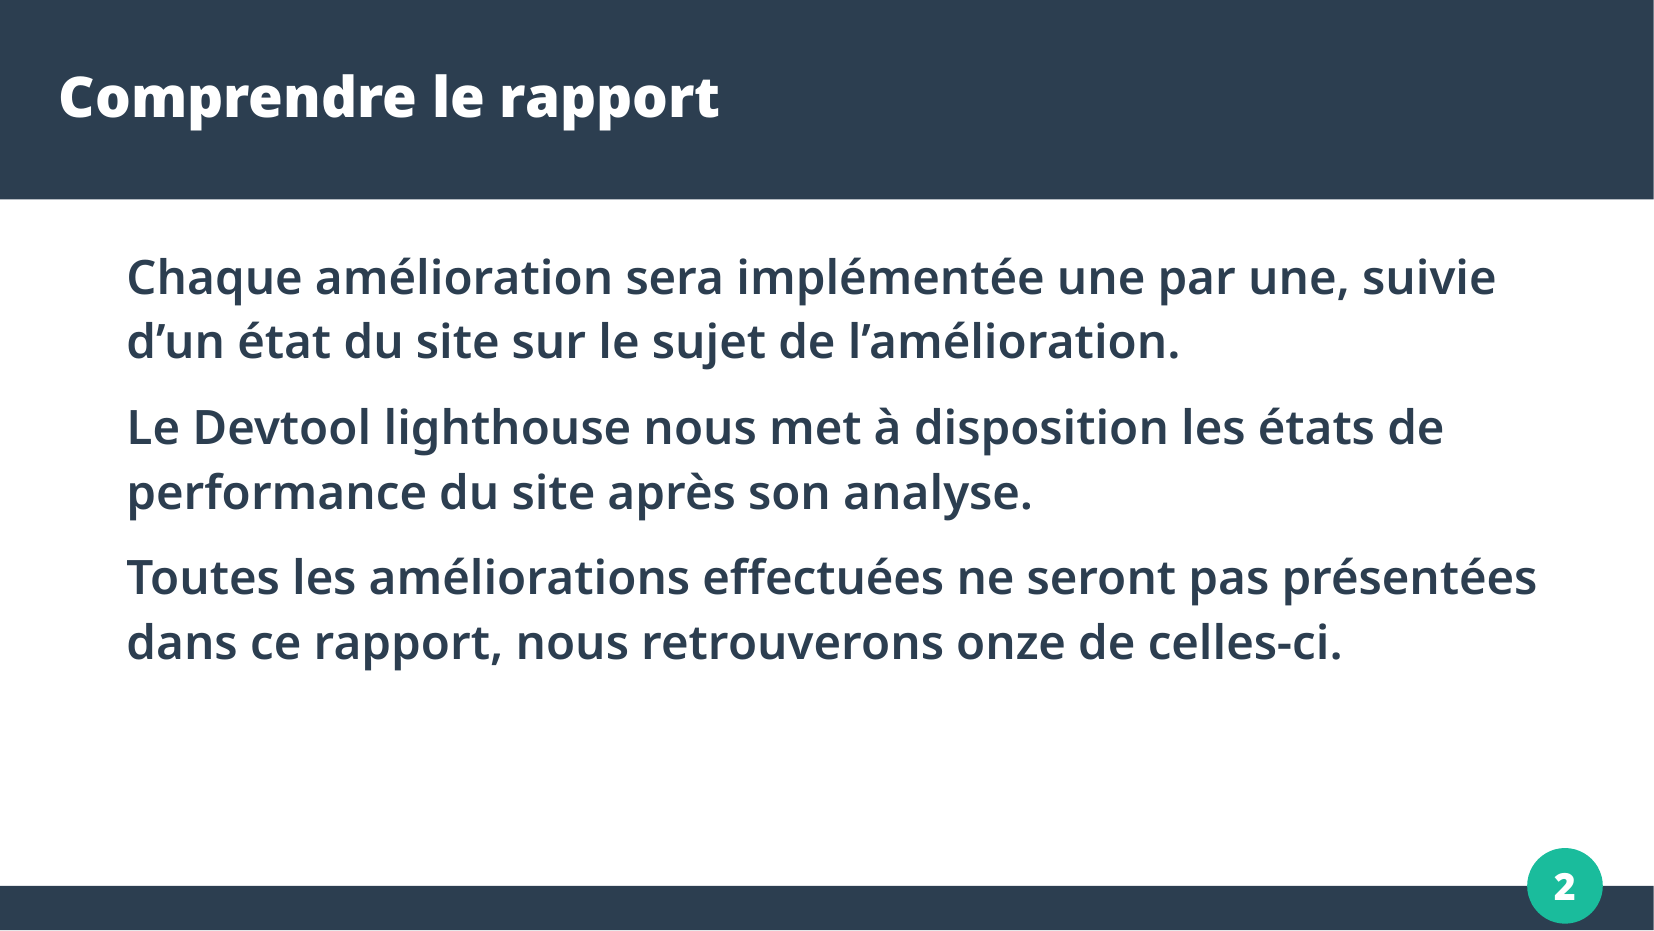

# Comprendre le rapport
Chaque amélioration sera implémentée une par une, suivie d’un état du site sur le sujet de l’amélioration.
Le Devtool lighthouse nous met à disposition les états de performance du site après son analyse.
Toutes les améliorations effectuées ne seront pas présentées dans ce rapport, nous retrouverons onze de celles-ci.